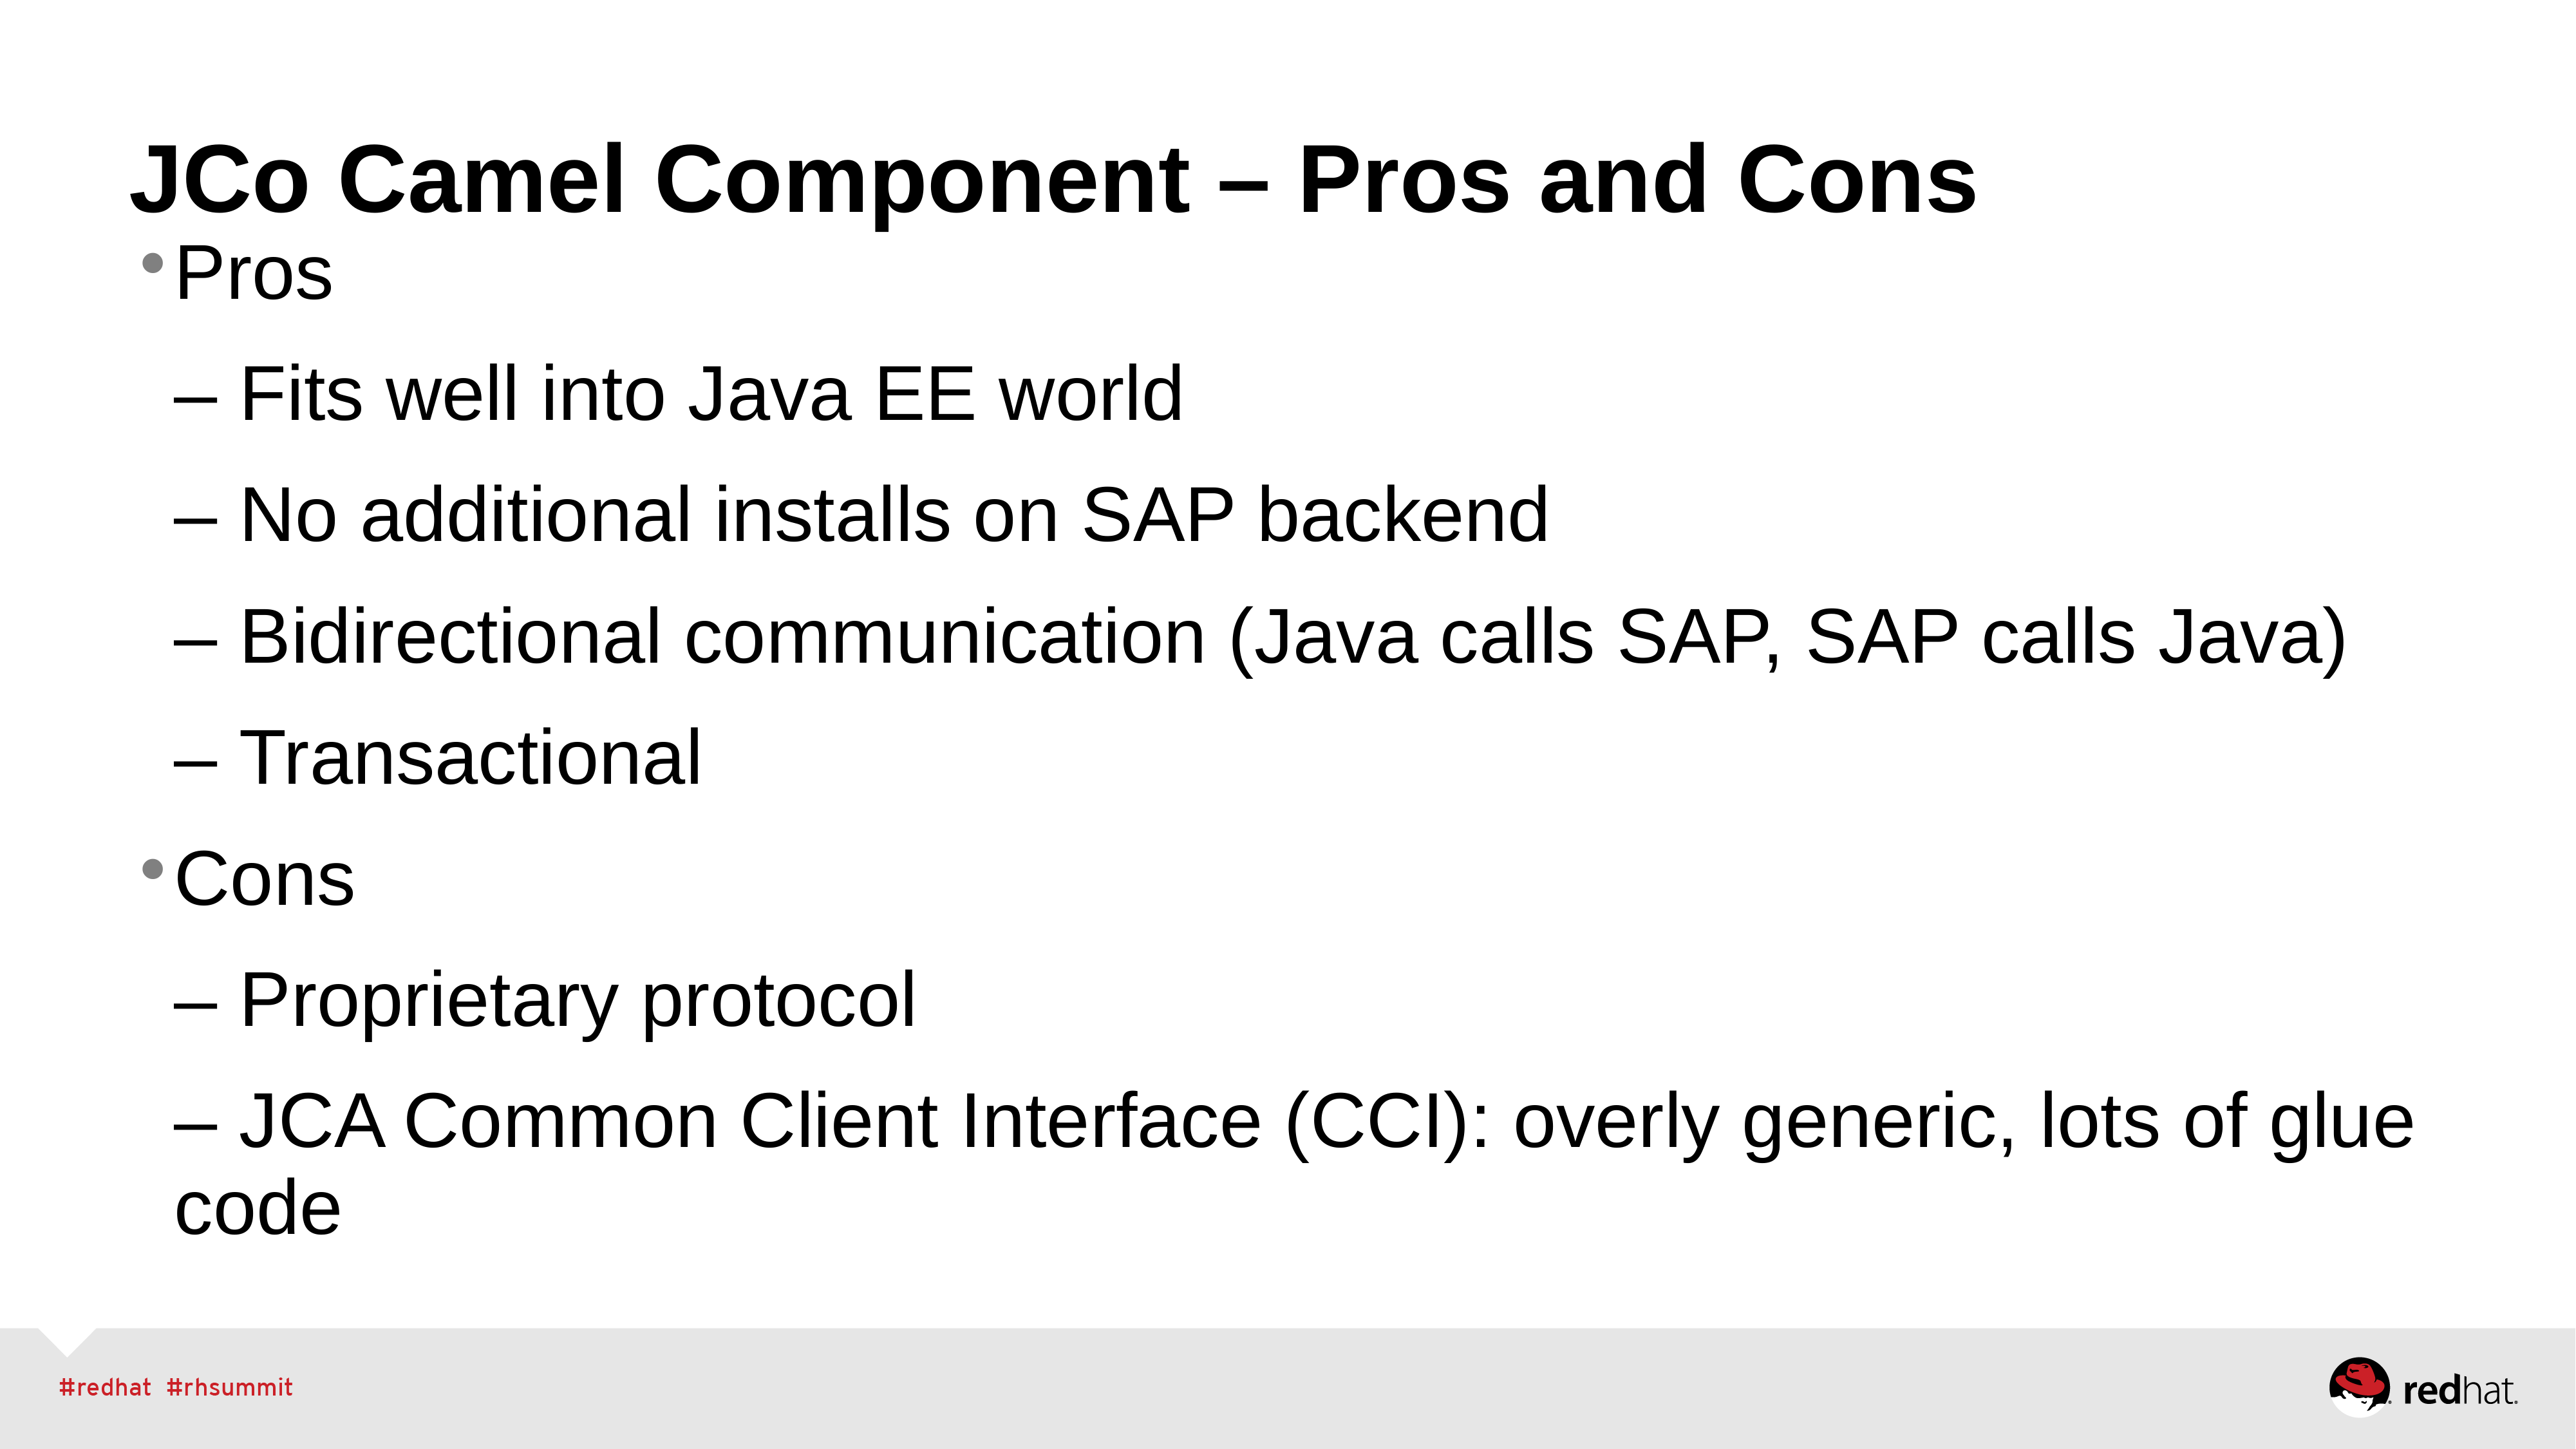

# JCo Camel Component – Pros and Cons
Pros
– Fits well into Java EE world
– No additional installs on SAP backend
– Bidirectional communication (Java calls SAP, SAP calls Java)
– Transactional
Cons
– Proprietary protocol
– JCA Common Client Interface (CCI): overly generic, lots of glue code